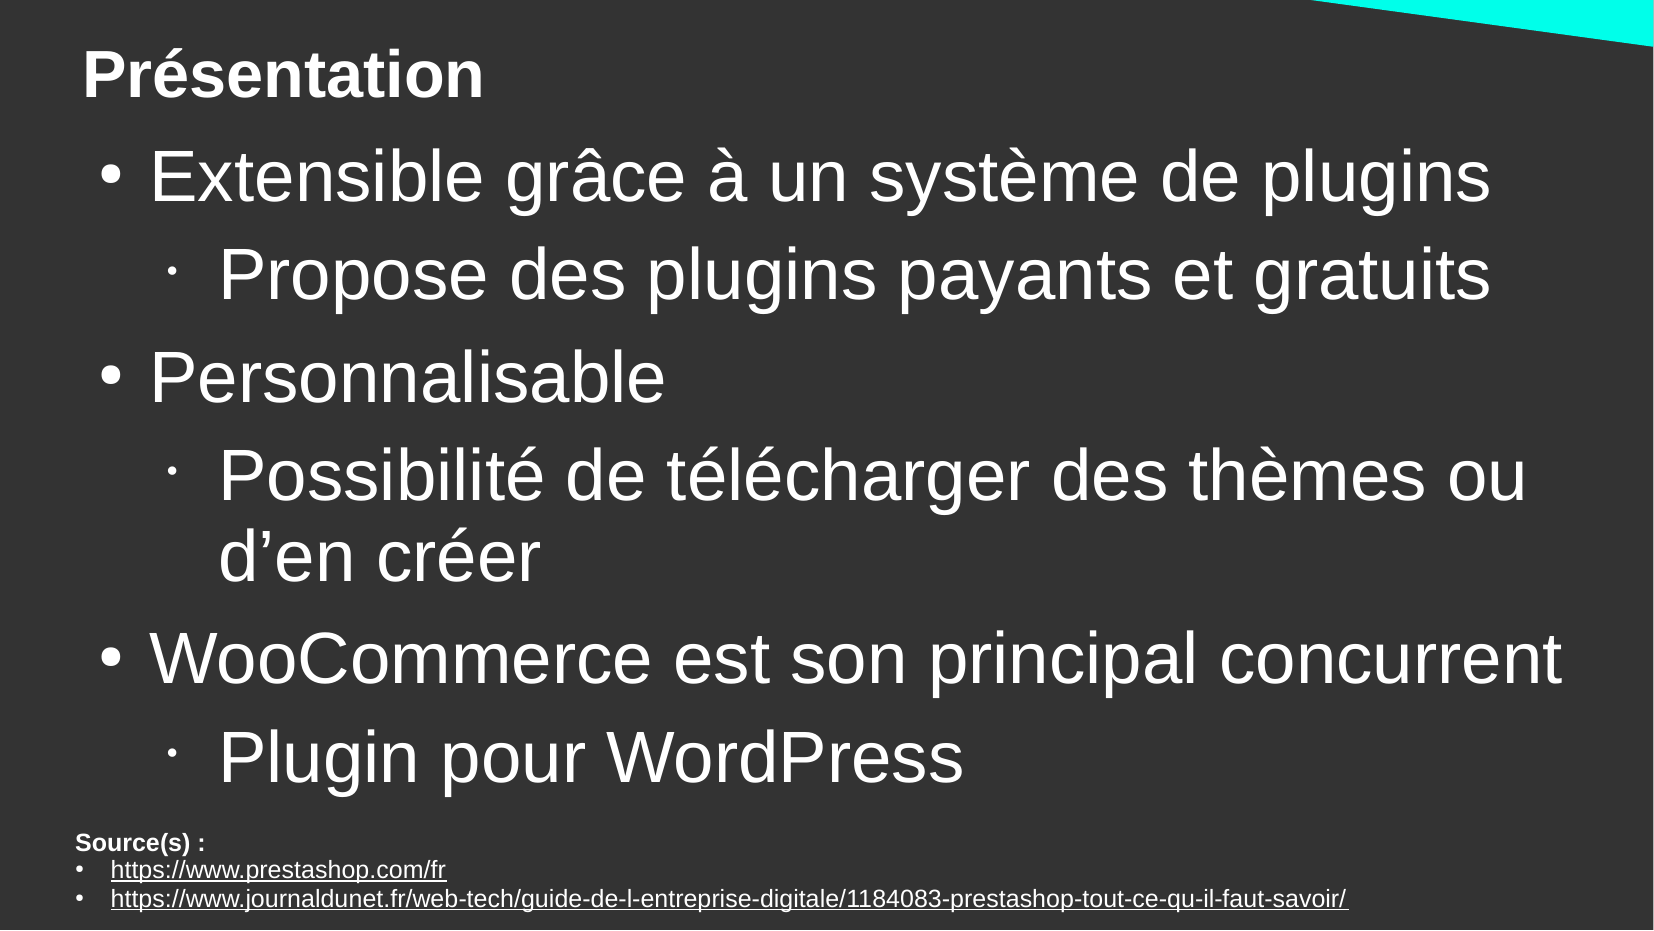

# Présentation
Extensible grâce à un système de plugins
Propose des plugins payants et gratuits
Personnalisable
Possibilité de télécharger des thèmes ou d’en créer
WooCommerce est son principal concurrent
Plugin pour WordPress
Source(s) :
https://www.prestashop.com/fr
https://www.journaldunet.fr/web-tech/guide-de-l-entreprise-digitale/1184083-prestashop-tout-ce-qu-il-faut-savoir/